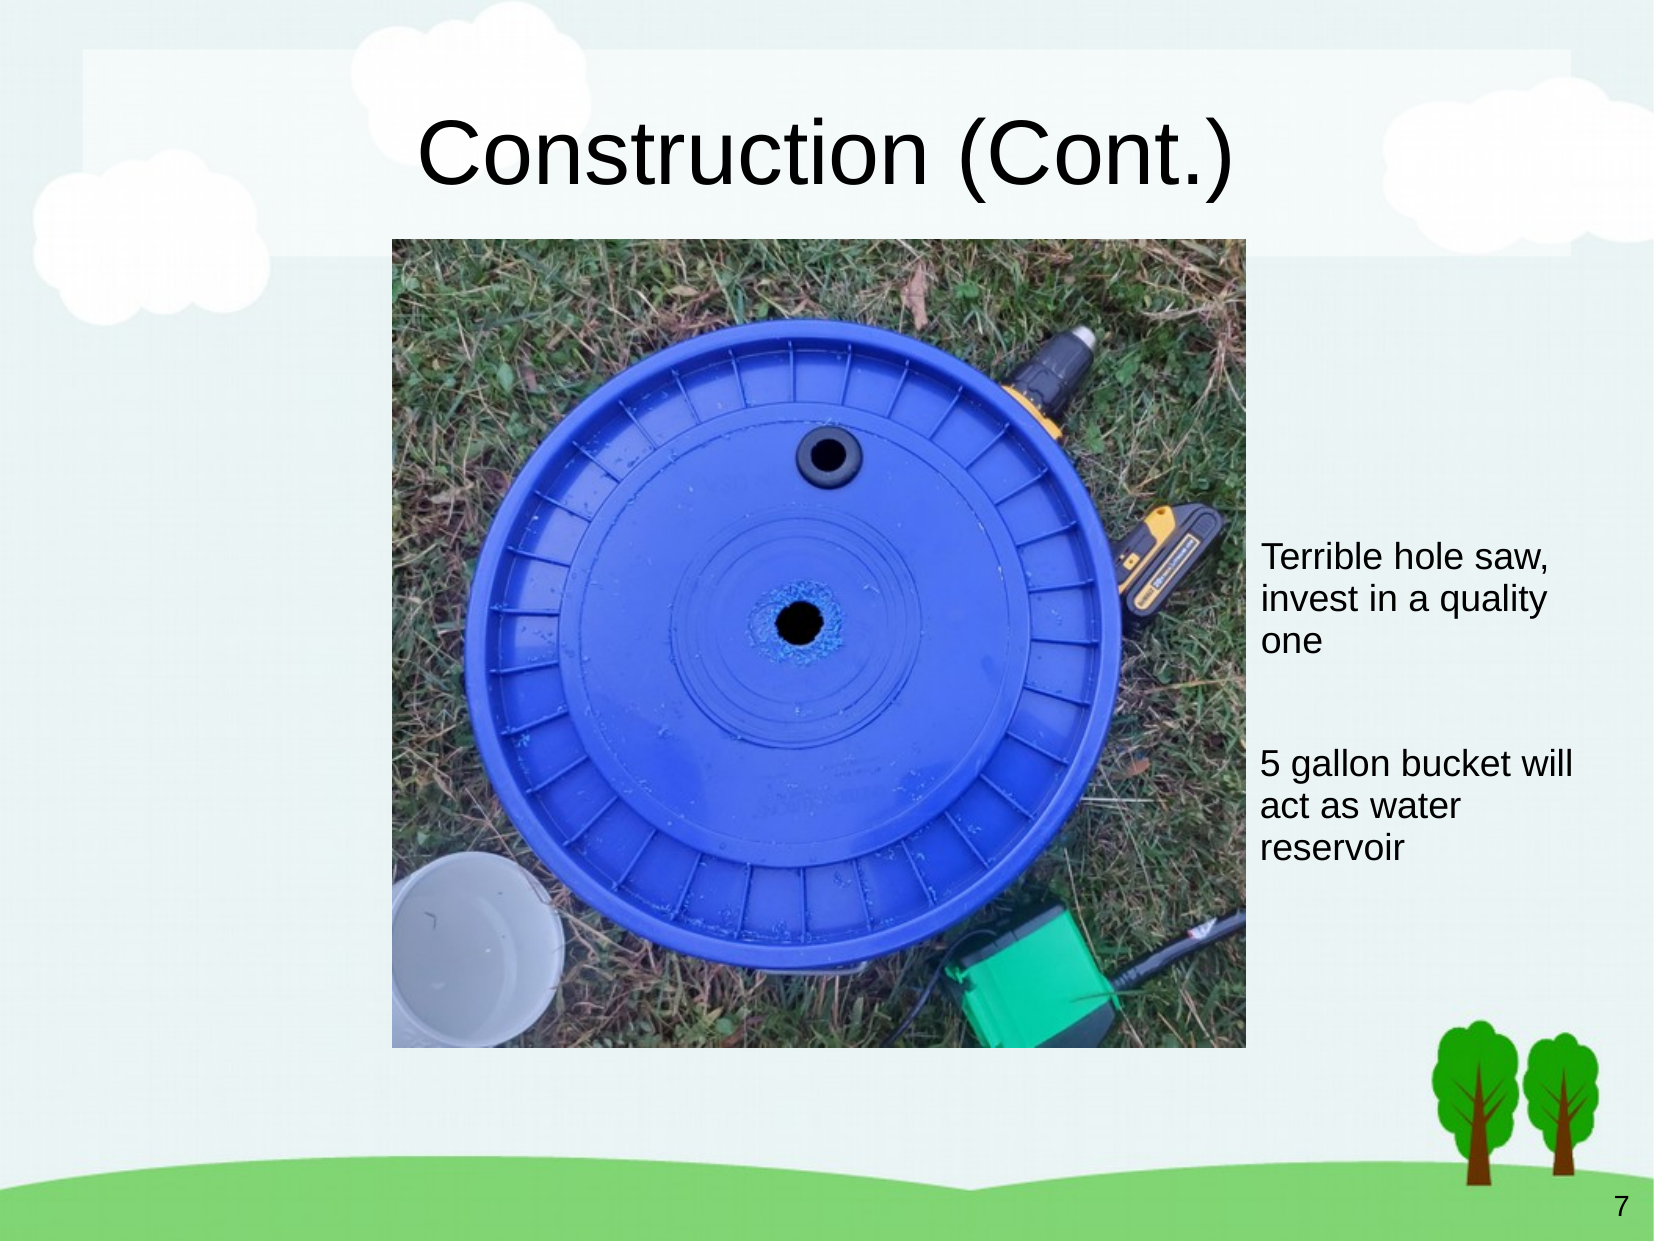

# Construction (Cont.)
Terrible hole saw, invest in a quality one
5 gallon bucket will act as water reservoir
7